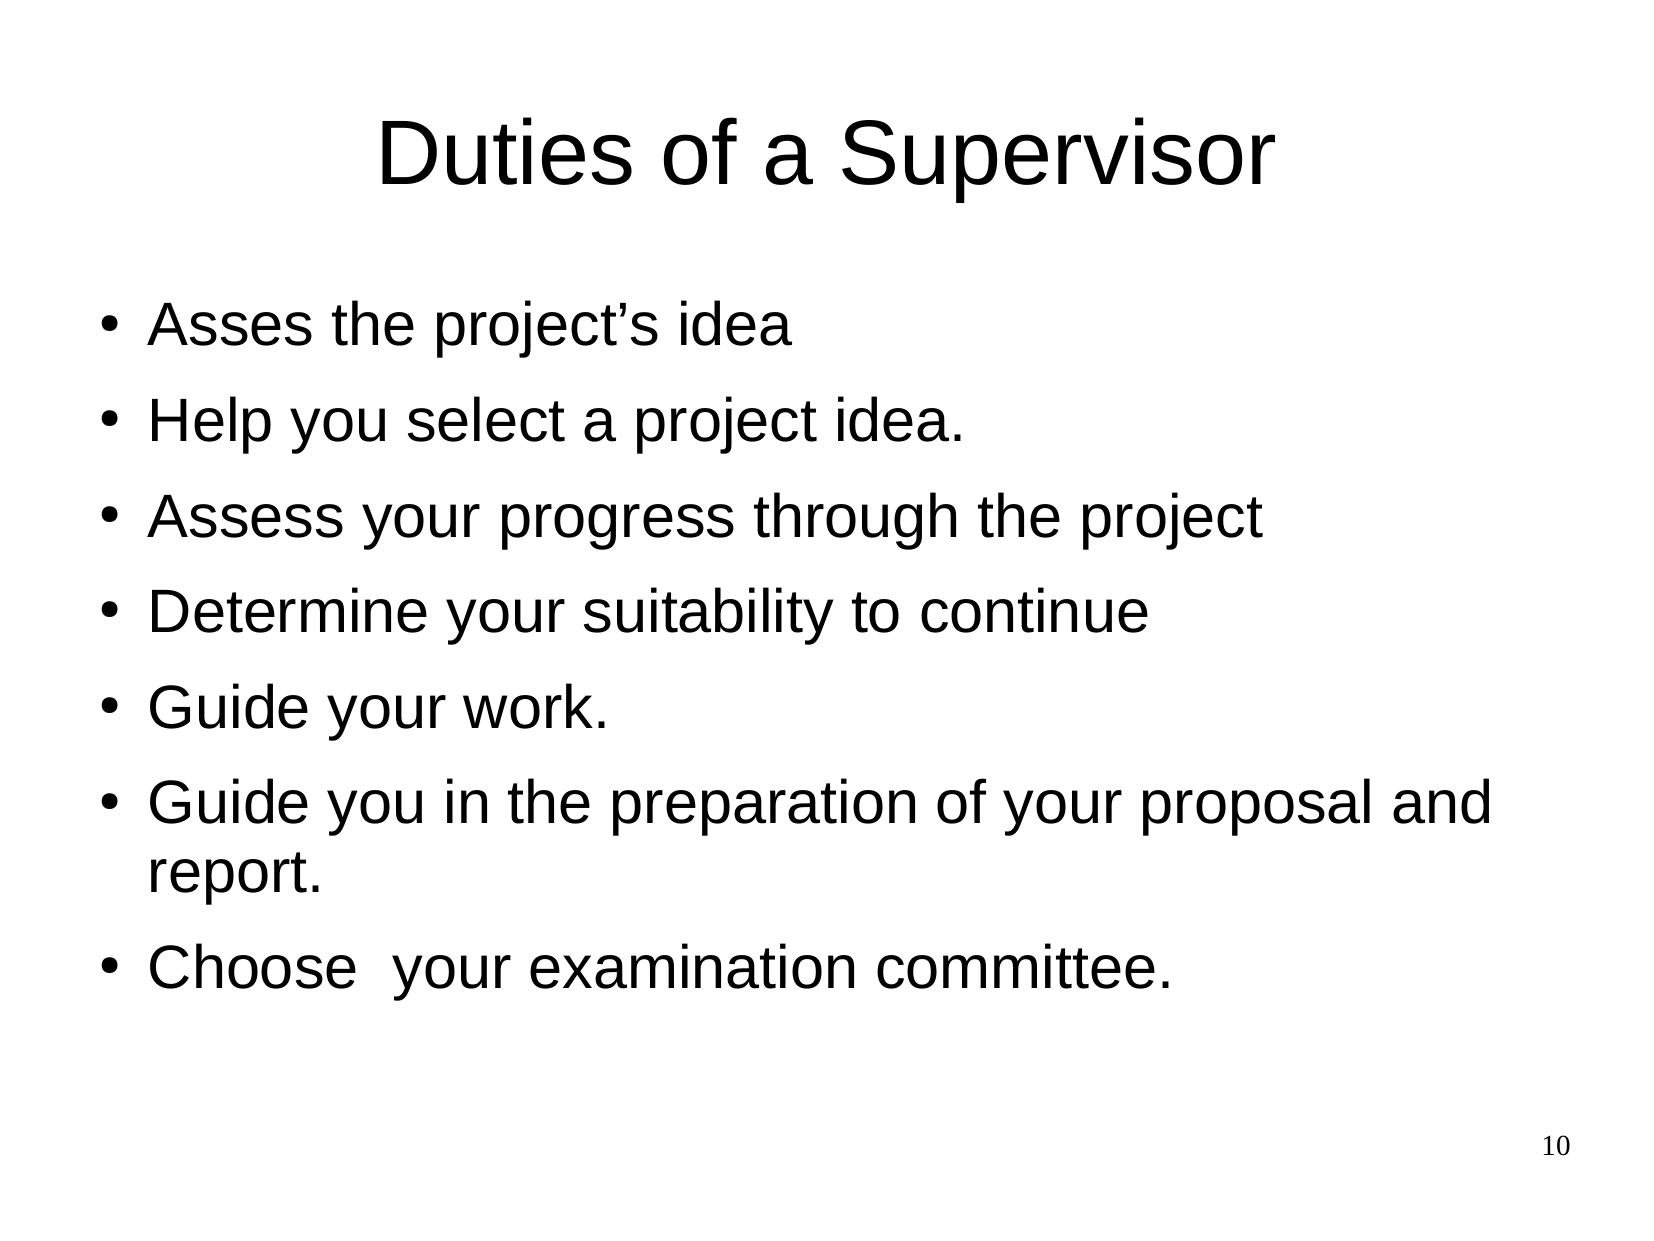

# Duties of a Supervisor
Asses the project’s idea
Help you select a project idea.
Assess your progress through the project
Determine your suitability to continue
Guide your work.
Guide you in the preparation of your proposal and report.
Choose your examination committee.
10